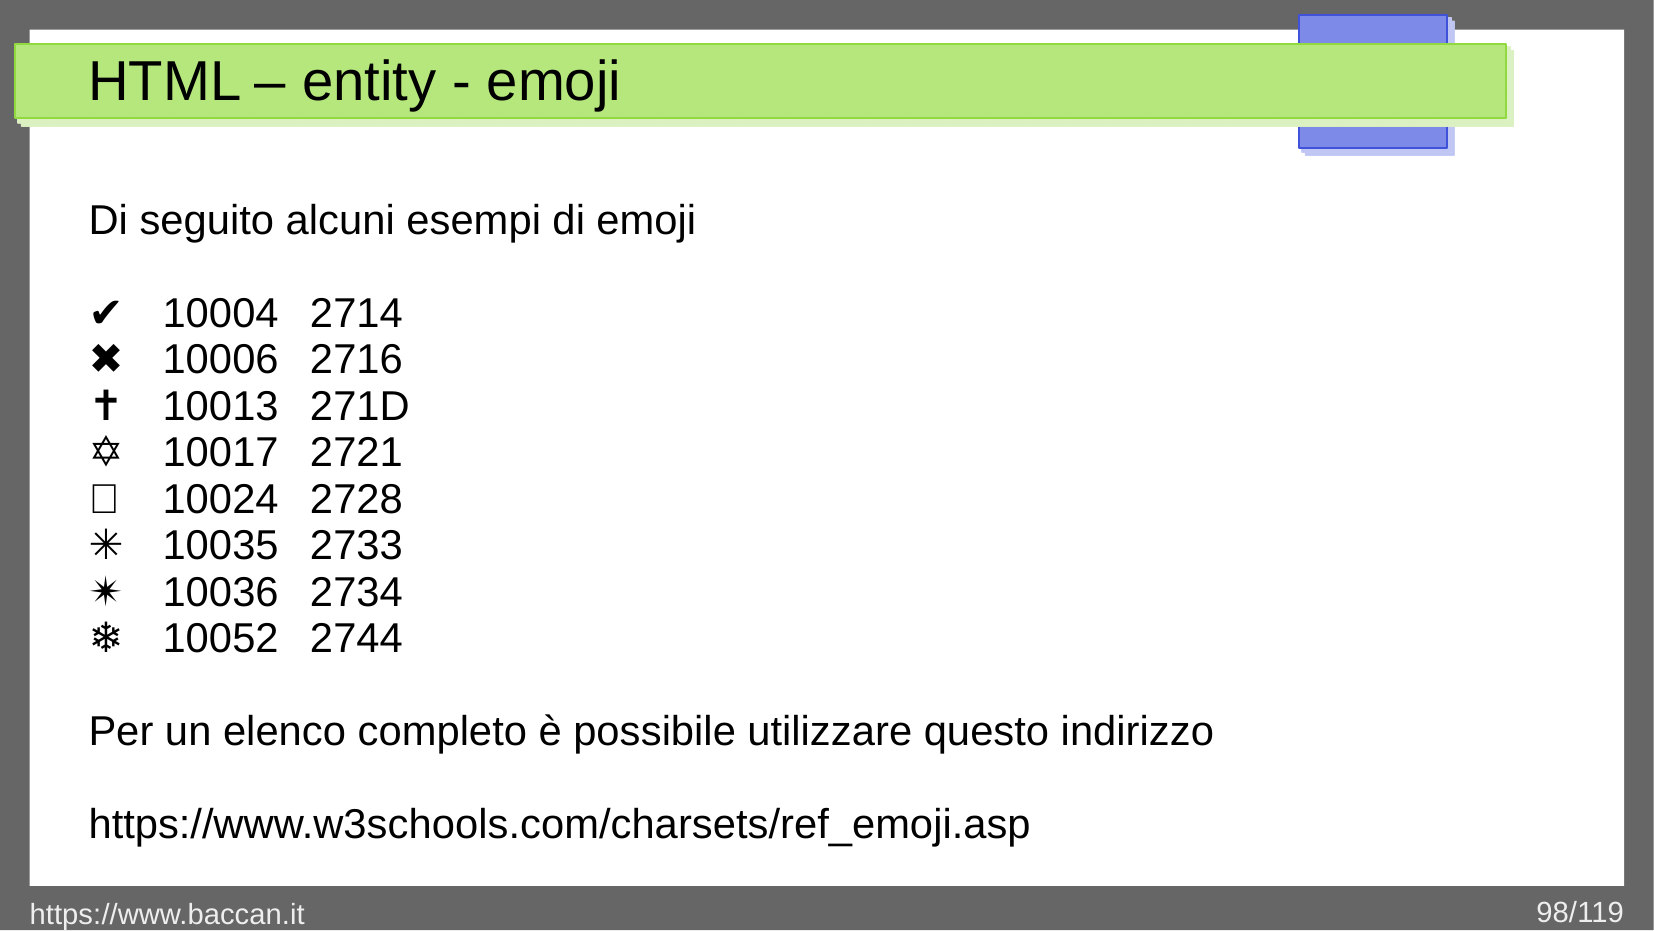

# HTML – entity - emoji
Di seguito alcuni esempi di emoji
✔	10004	2714
✖	10006	2716
✝	10013	271D
✡	10017	2721
✨	10024	2728
✳	10035	2733
✴	10036	2734
❄	10052	2744
Per un elenco completo è possibile utilizzare questo indirizzo
https://www.w3schools.com/charsets/ref_emoji.asp
98
https://www.baccan.it